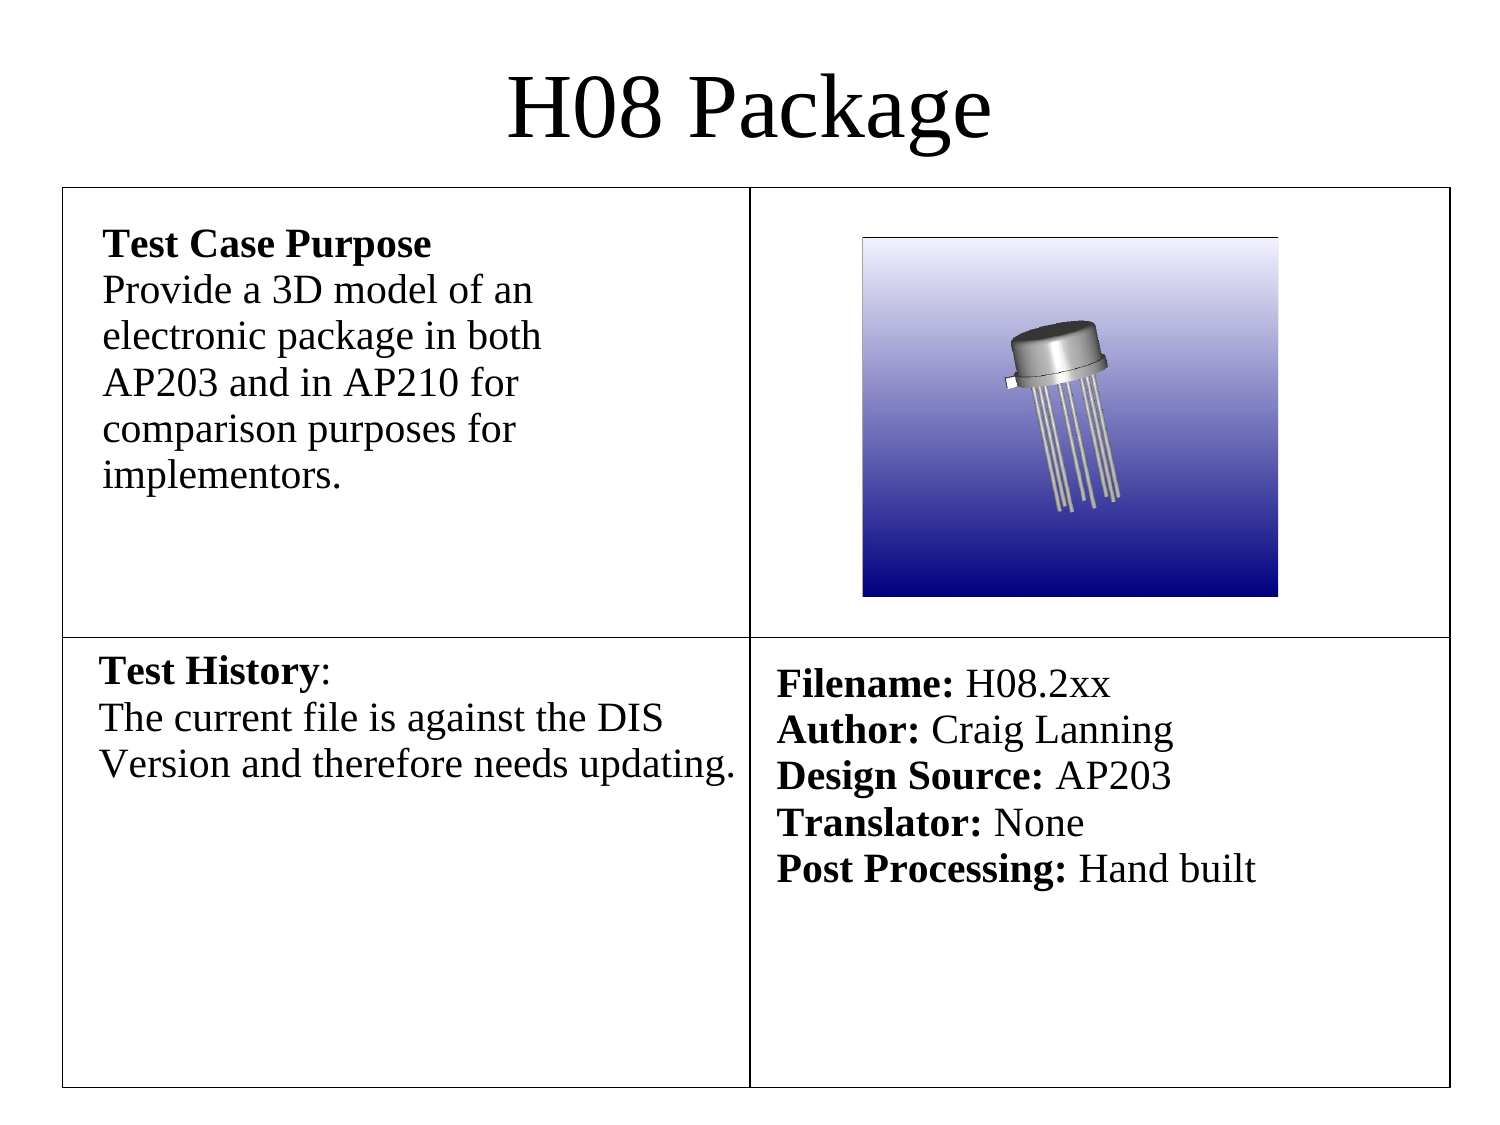

# H08 Package
Test Case Purpose
Provide a 3D model of an electronic package in both AP203 and in AP210 for comparison purposes for implementors.
Test History:
The current file is against the DIS
Version and therefore needs updating.
Filename: H08.2xx
Author: Craig Lanning
Design Source: AP203
Translator: None
Post Processing: Hand built